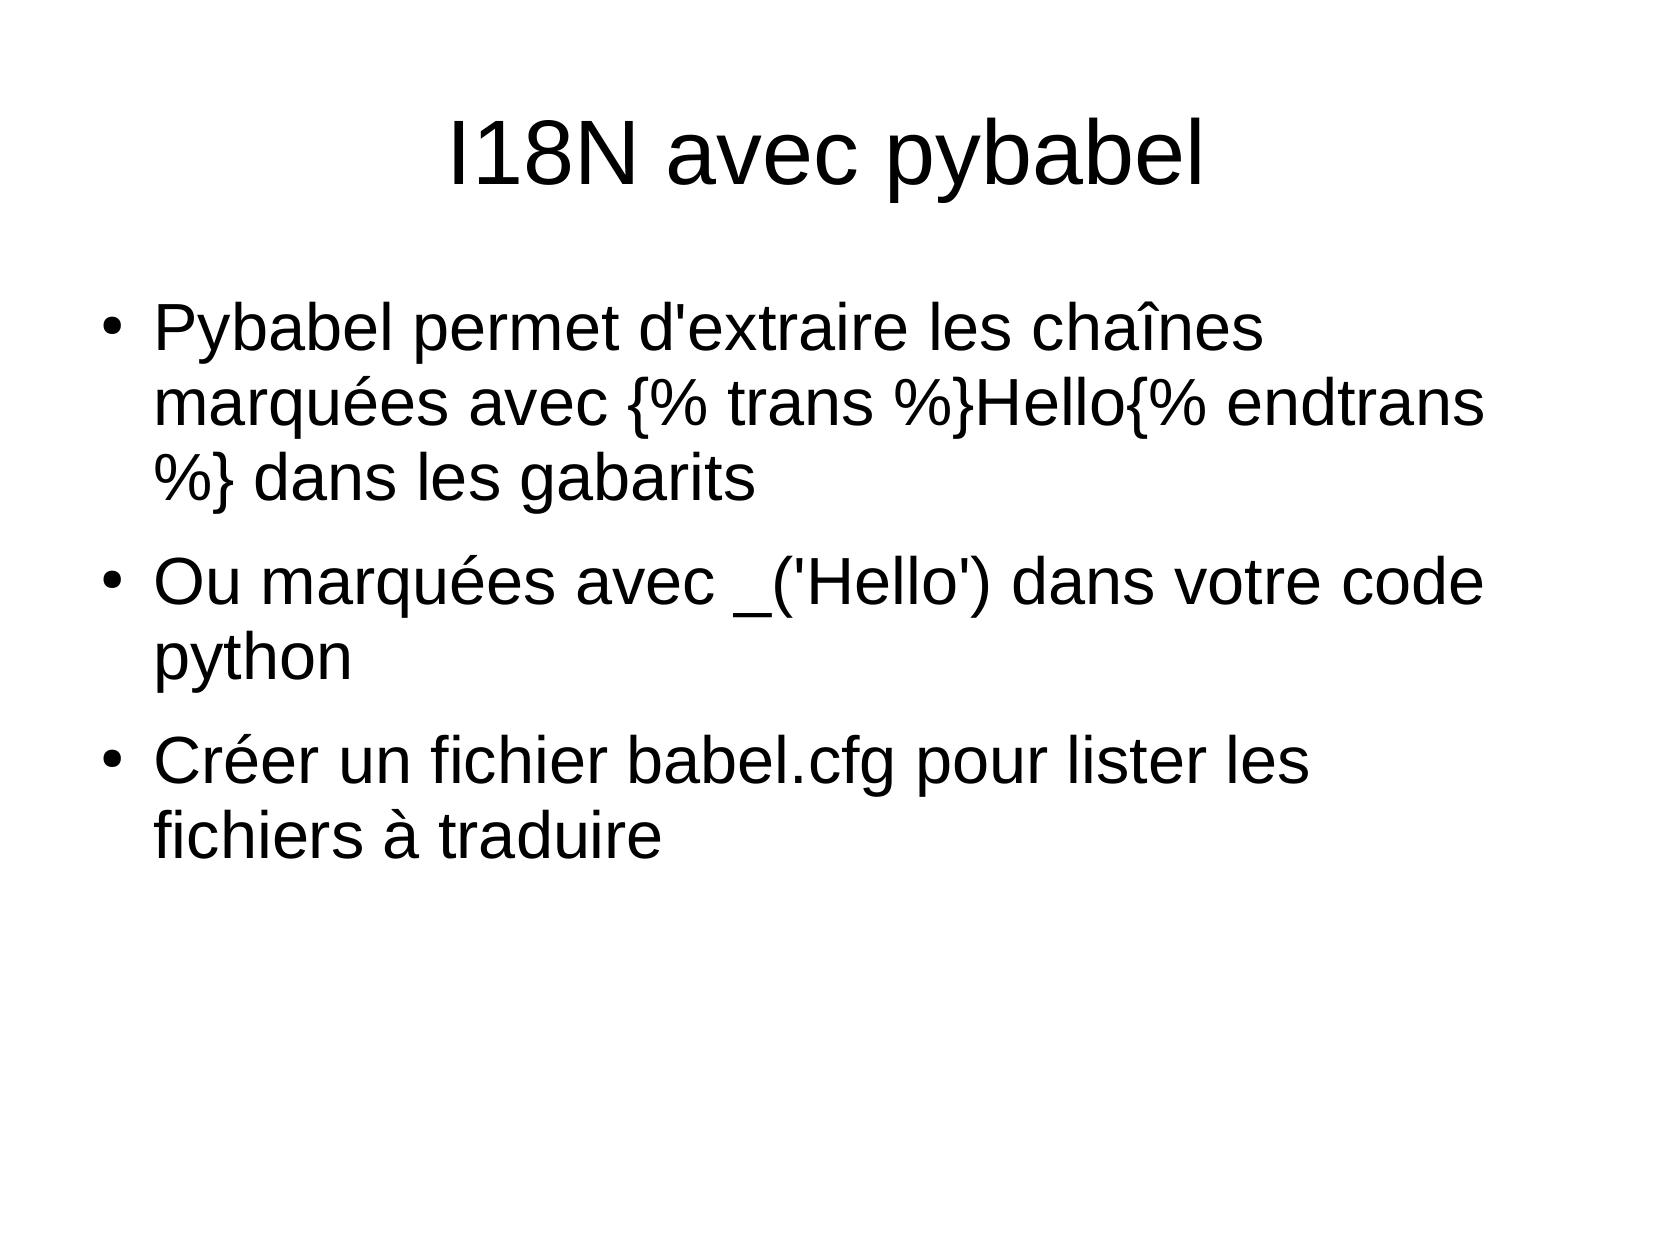

# I18N avec pybabel
Pybabel permet d'extraire les chaînes marquées avec {% trans %}Hello{% endtrans %} dans les gabarits
Ou marquées avec _('Hello') dans votre code python
Créer un fichier babel.cfg pour lister les fichiers à traduire